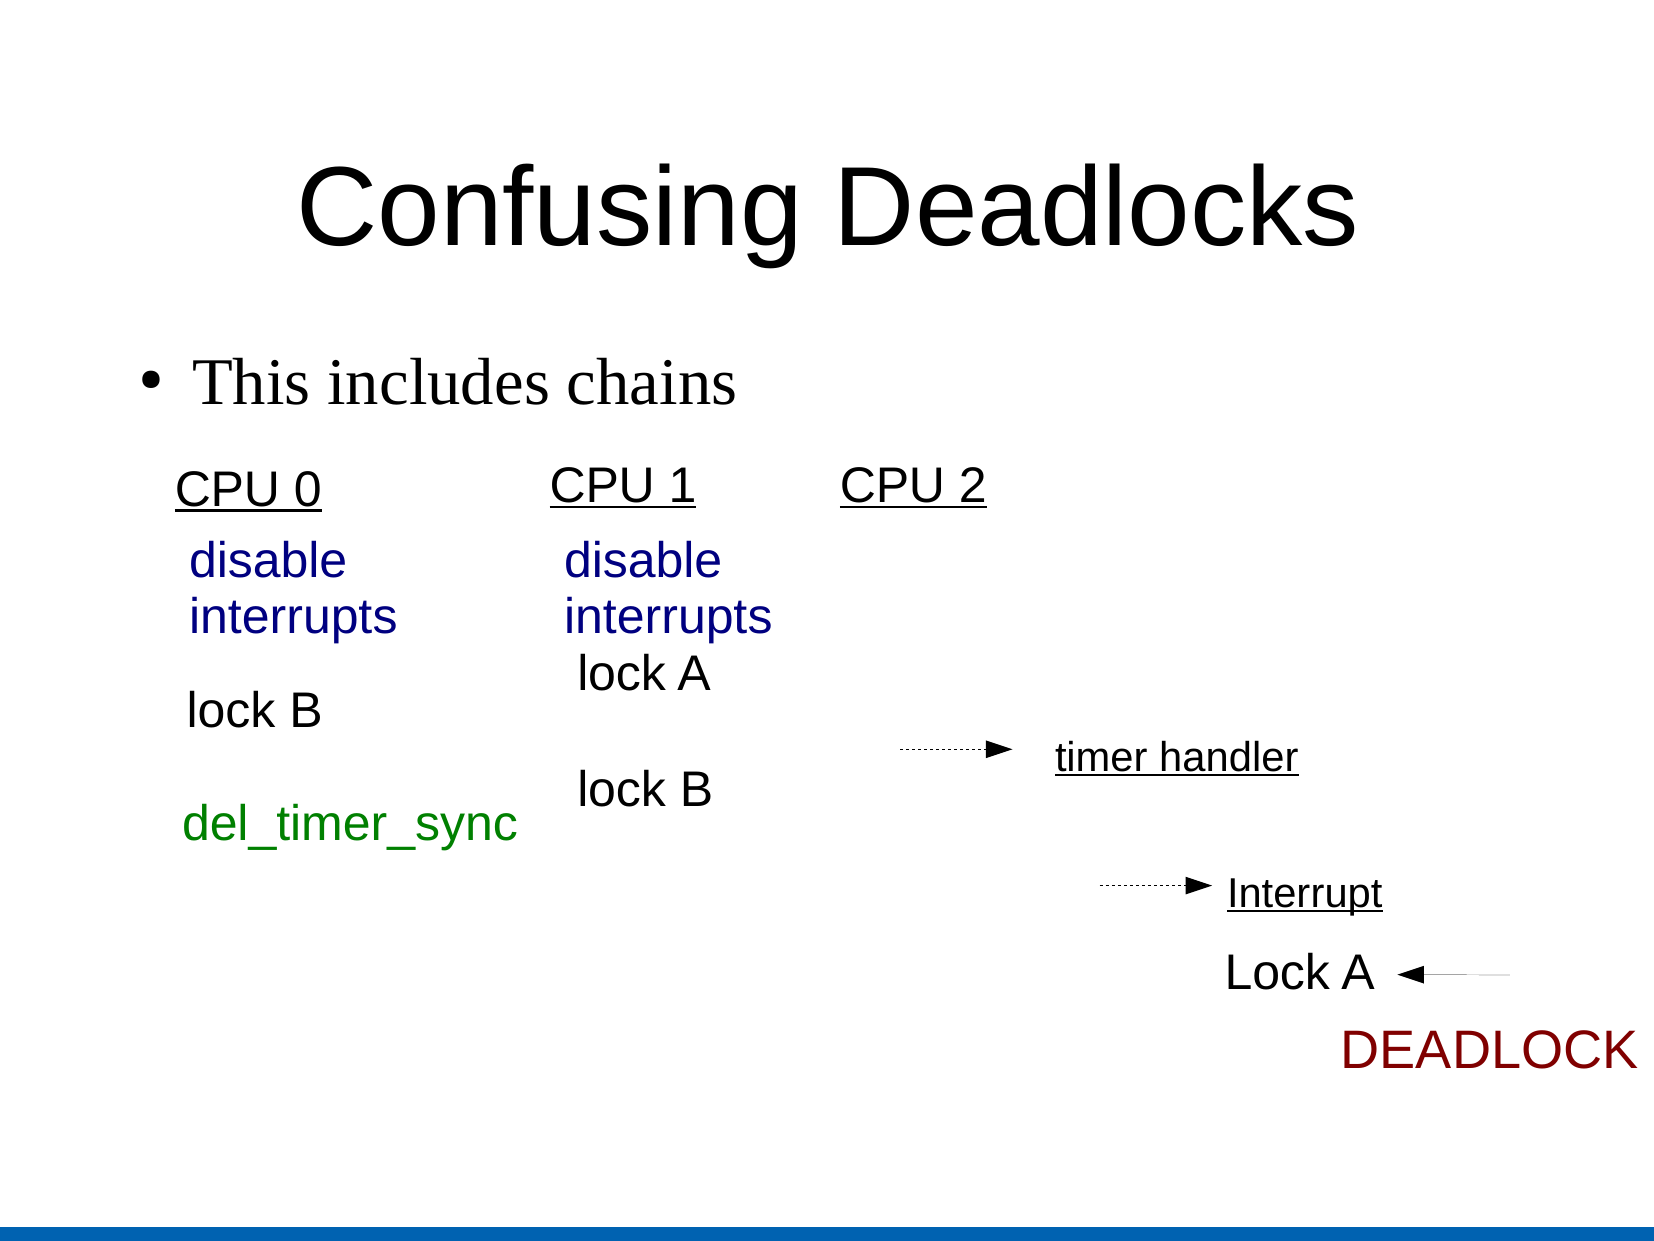

# Confusing Deadlocks
This includes chains
CPU 1
CPU 2
CPU 0
disable
interrupts
disable
interrupts
lock A
lock B
timer handler
lock B
del_timer_sync
Interrupt
Lock A
DEADLOCK